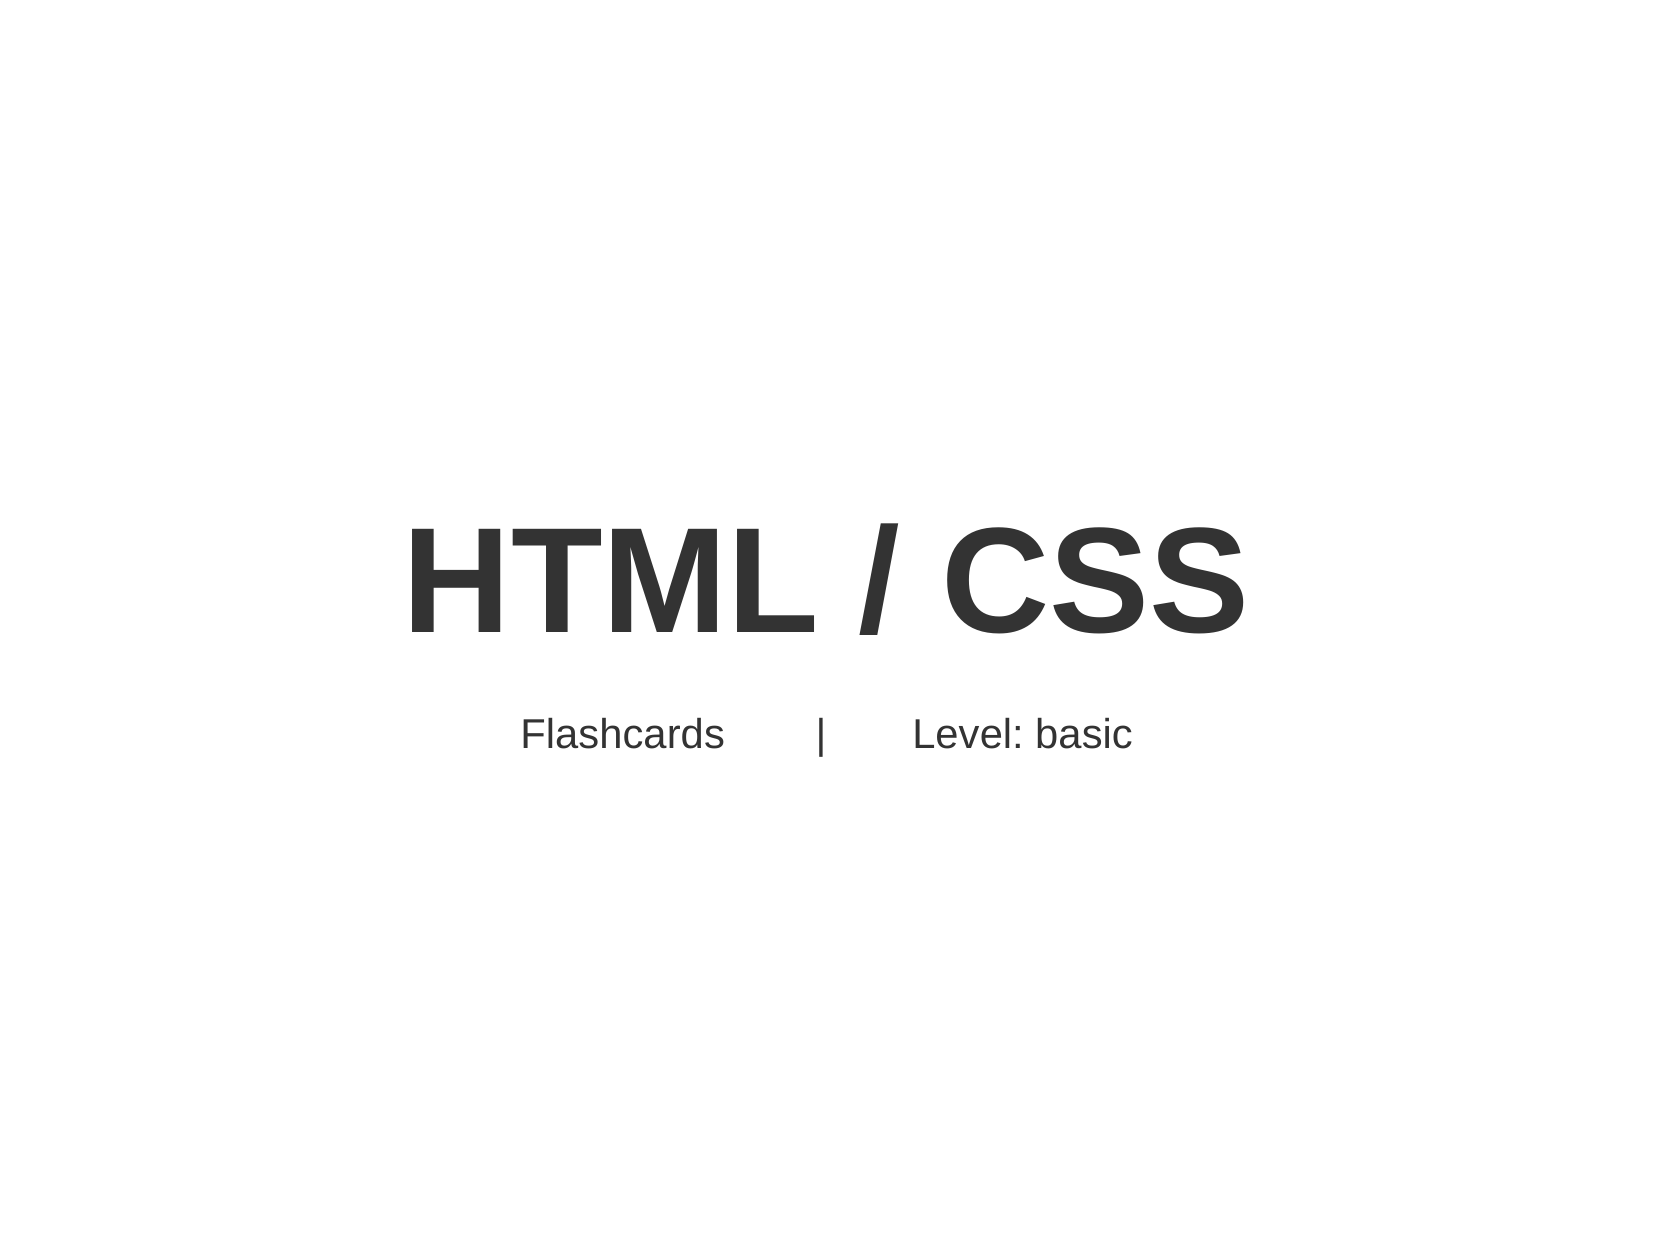

# HTML / CSS
Flashcards		|	 Level: basic